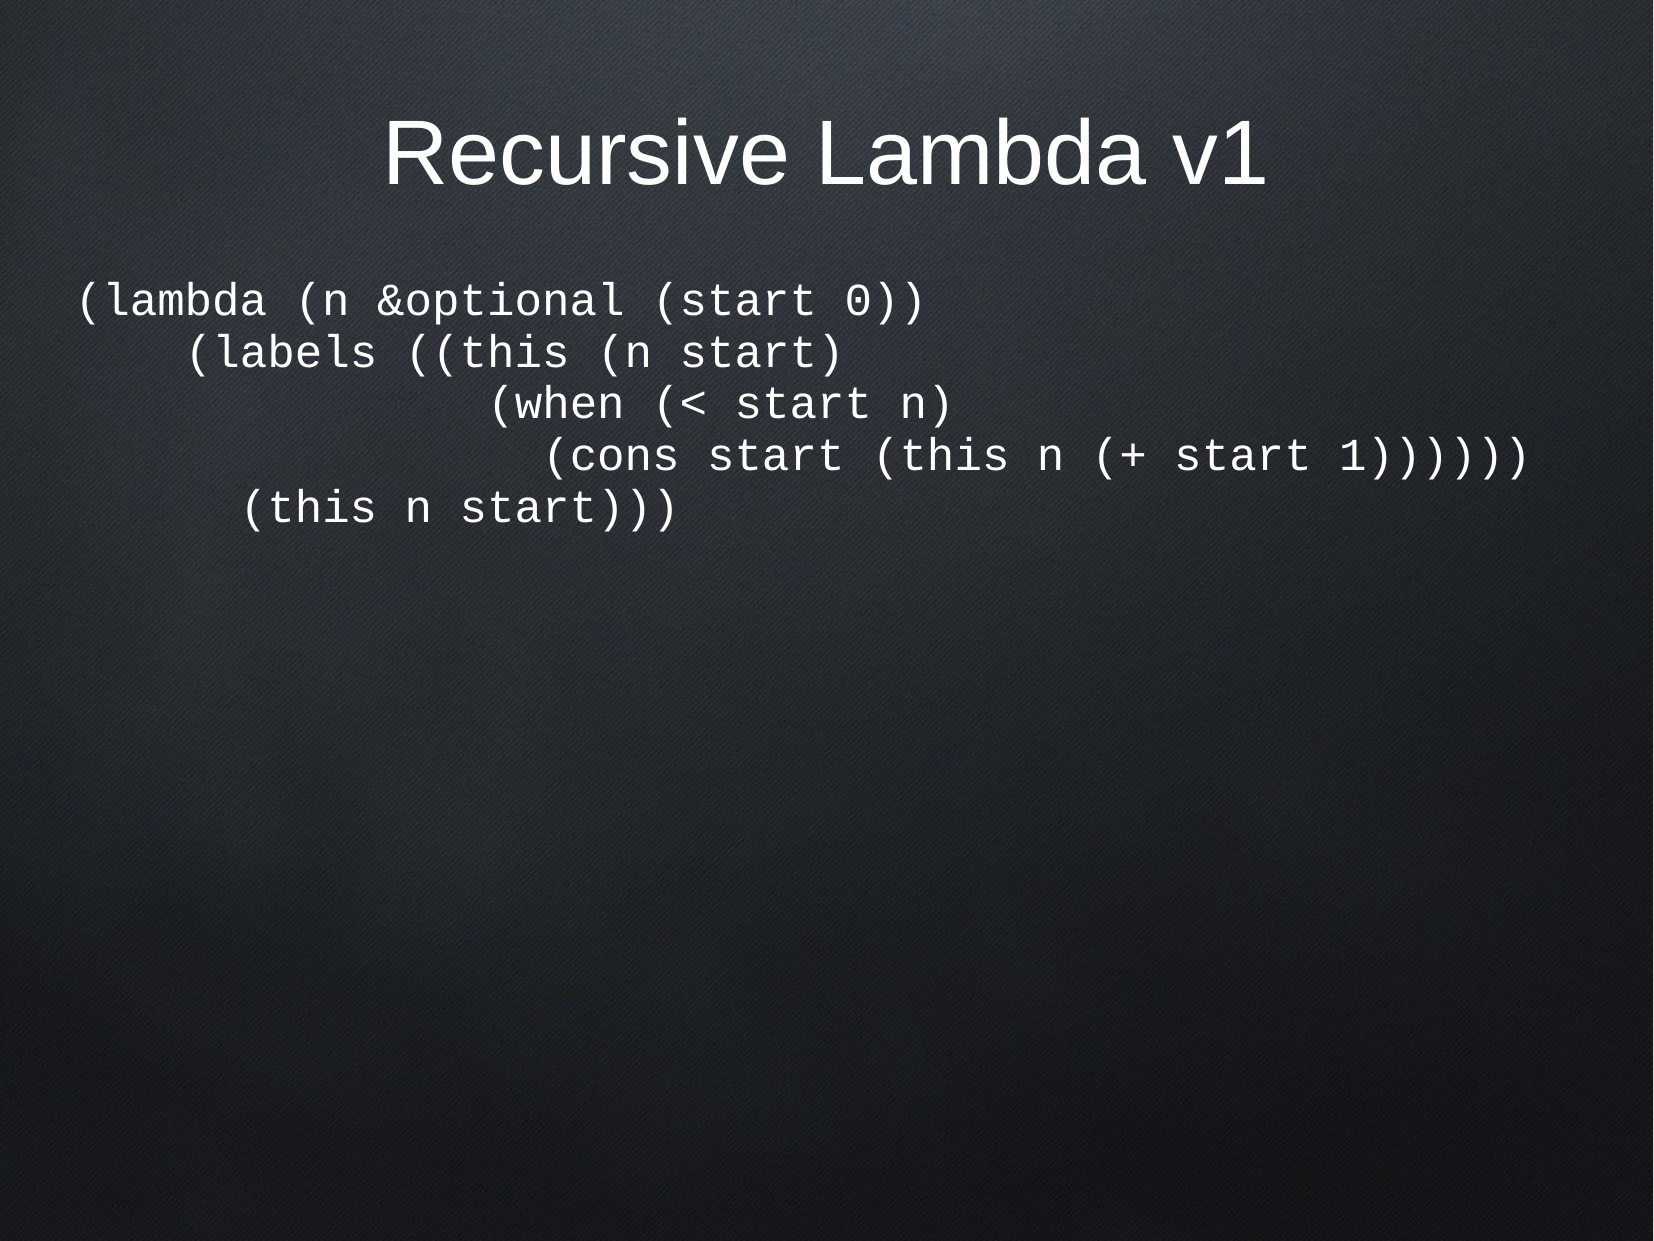

# Recursive Lambda v1
(lambda (n &optional (start 0))
 (labels ((this (n start)
 (when (< start n)
 (cons start (this n (+ start 1))))))
 (this n start)))